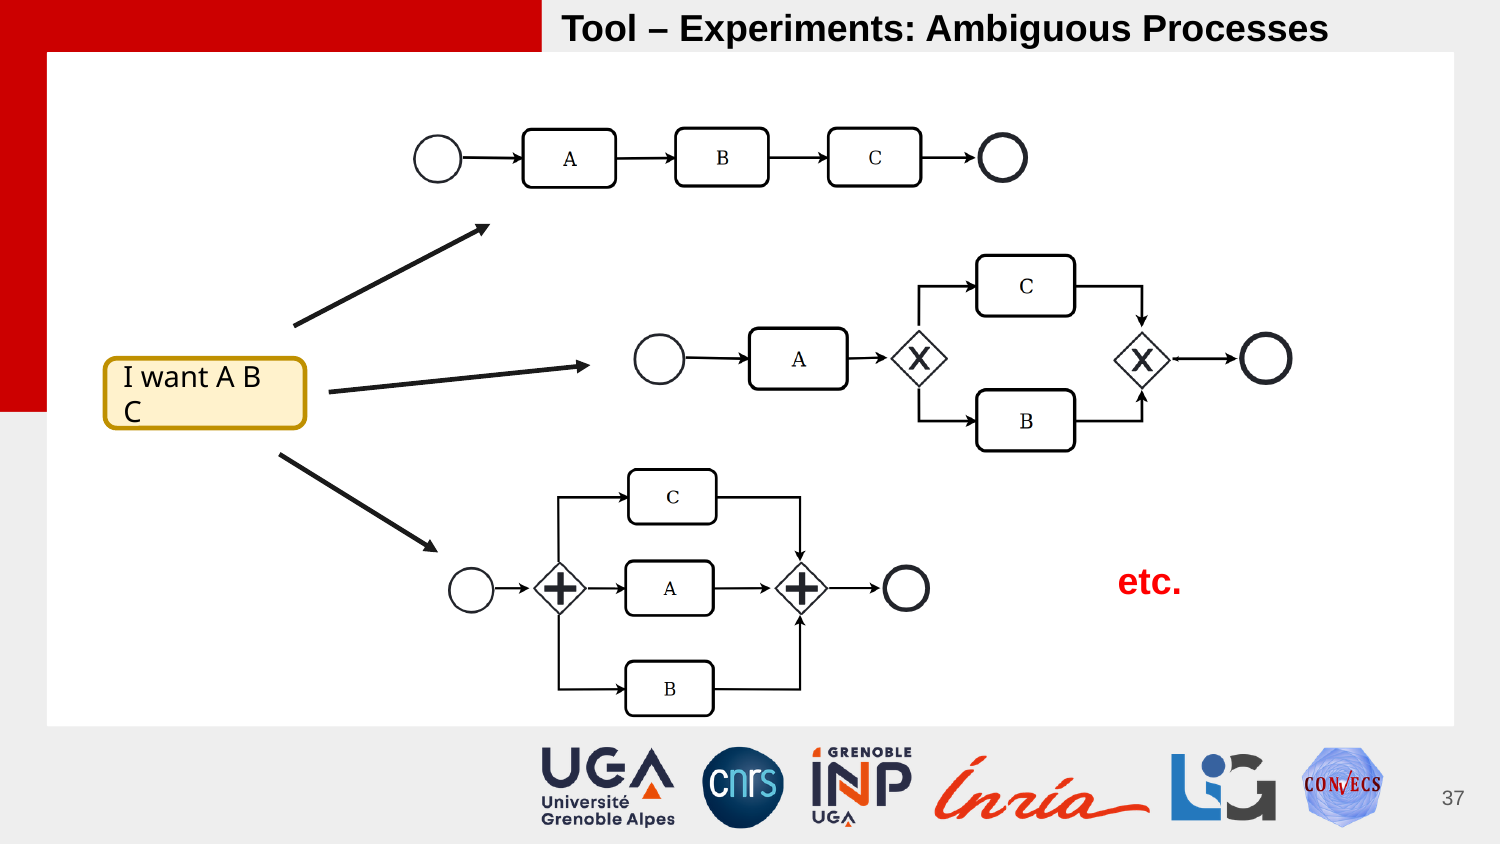

Tool – Experiments: Ambiguous Processes
I want A B C
etc.